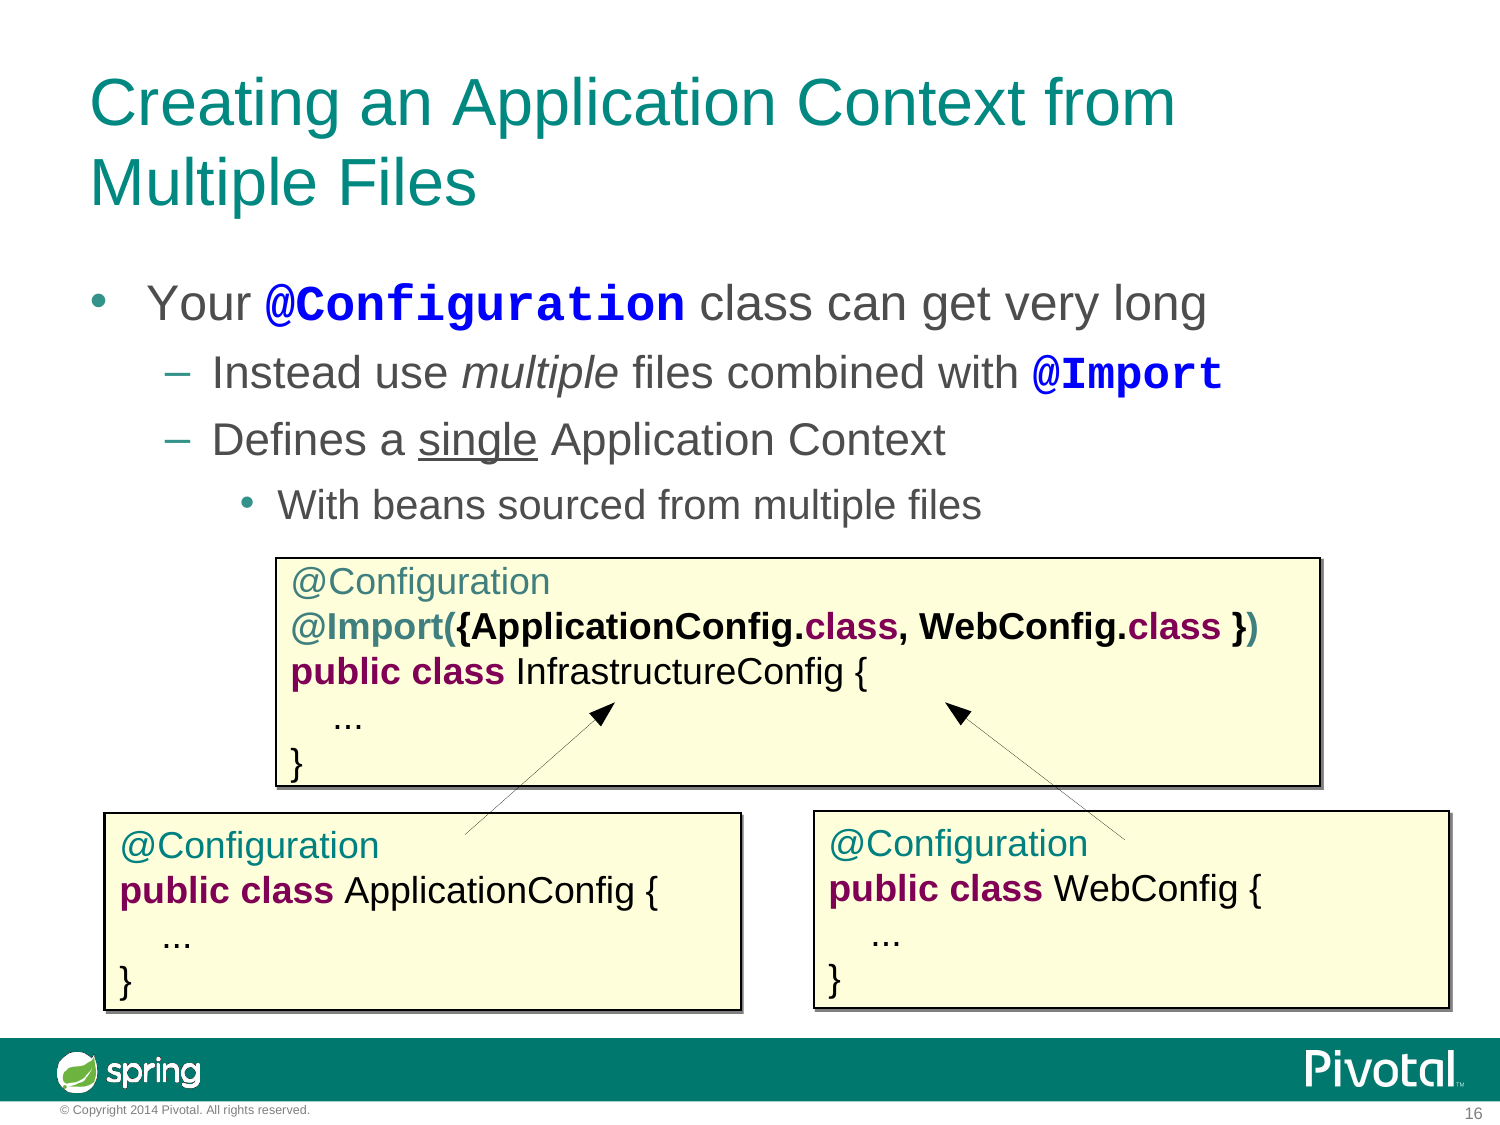

# Creating an Application Context from Multiple Files
Your @Configuration class can get very long
Instead use multiple files combined with @Import
Defines a single Application Context
With beans sourced from multiple files
@Configuration
@Import({ApplicationConfig.class, WebConfig.class })
public class InfrastructureConfig {
 ...
}
@Configuration
public class WebConfig {
 ...
}
@Configuration
public class ApplicationConfig {
 ...
}